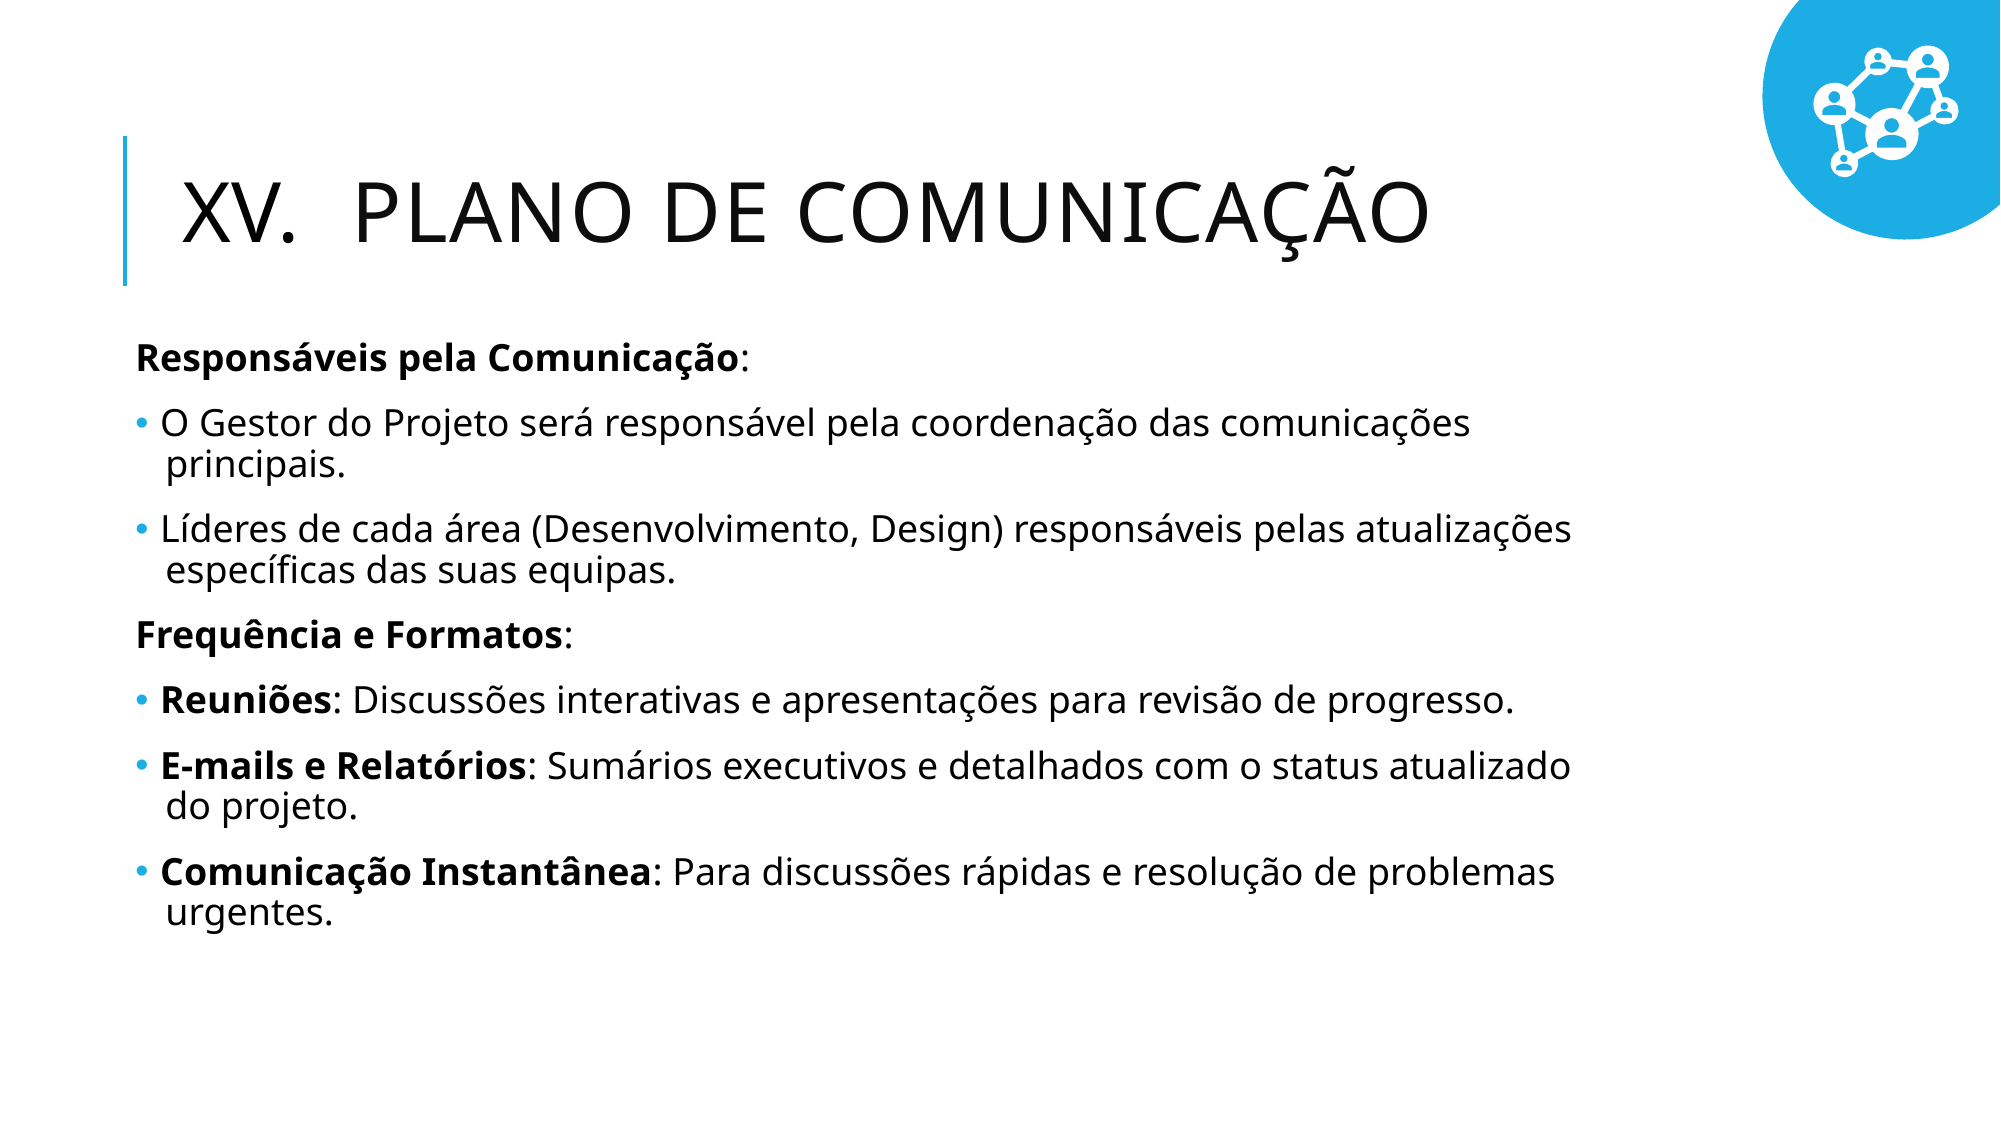

# Plano De Comunicação
Responsáveis pela Comunicação:
 O Gestor do Projeto será responsável pela coordenação das comunicações principais.
 Líderes de cada área (Desenvolvimento, Design) responsáveis pelas atualizações específicas das suas equipas.
Frequência e Formatos:
 Reuniões: Discussões interativas e apresentações para revisão de progresso.
 E-mails e Relatórios: Sumários executivos e detalhados com o status atualizado do projeto.
 Comunicação Instantânea: Para discussões rápidas e resolução de problemas urgentes.